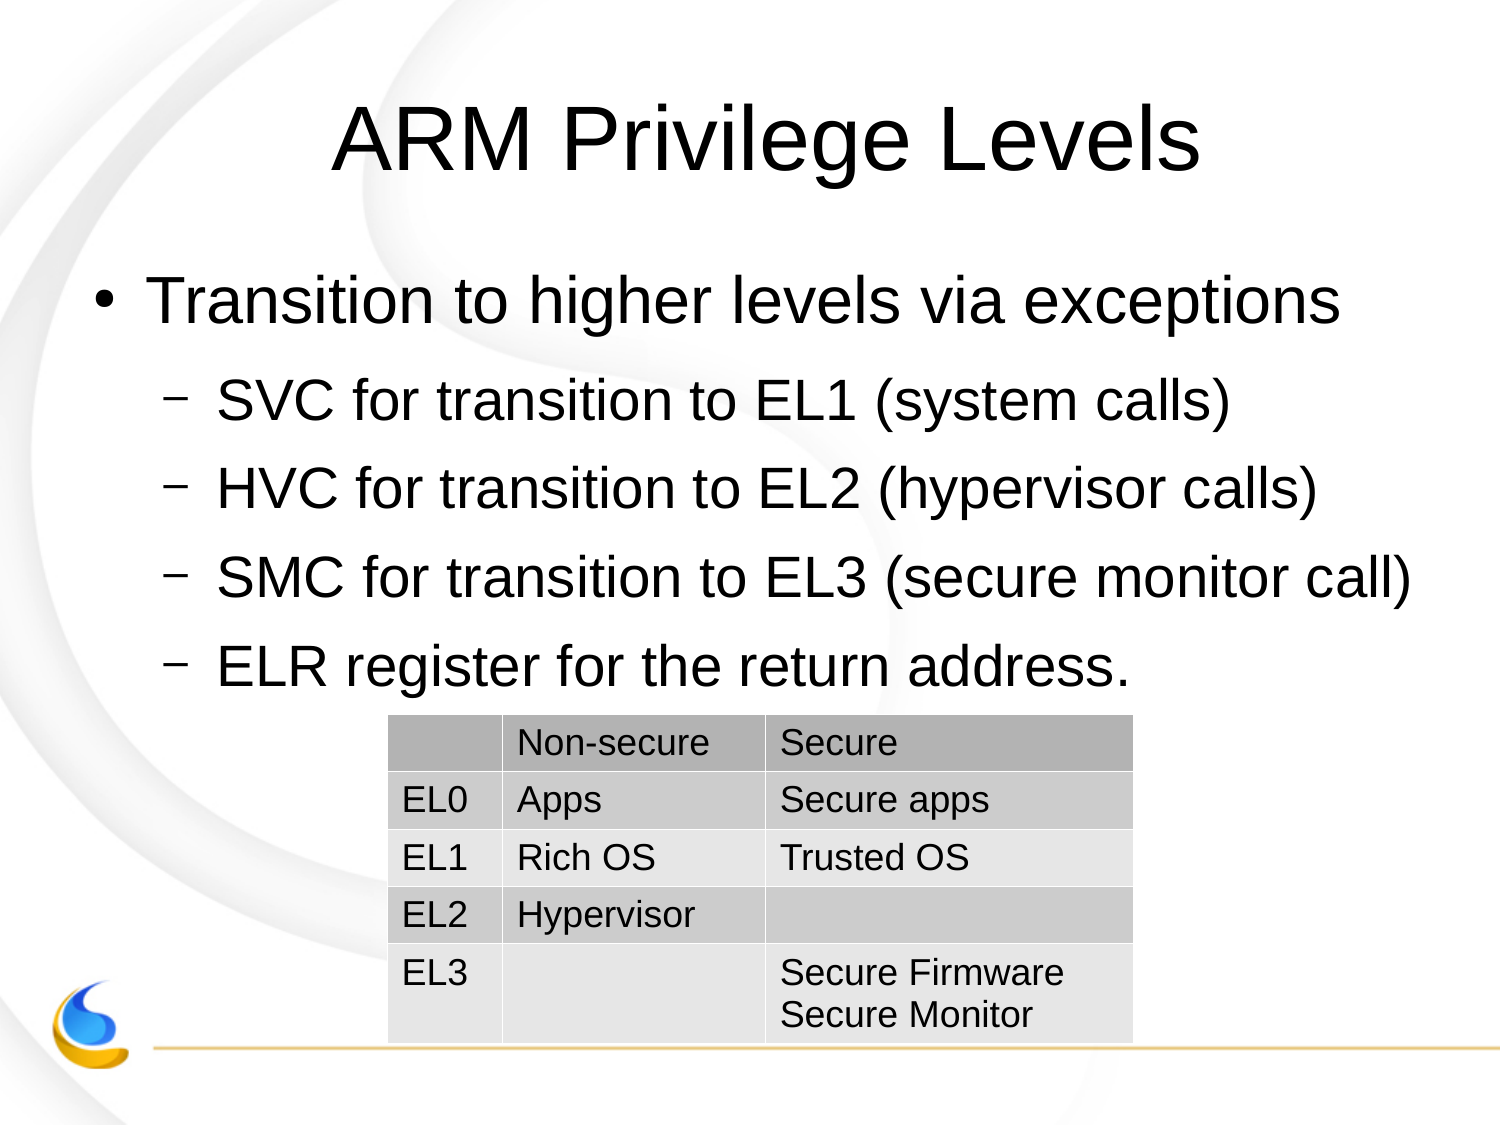

# ARM Privilege Levels
Transition to higher levels via exceptions
SVC for transition to EL1 (system calls)
HVC for transition to EL2 (hypervisor calls)
SMC for transition to EL3 (secure monitor call)
ELR register for the return address.
| | Non-secure | Secure |
| --- | --- | --- |
| EL0 | Apps | Secure apps |
| EL1 | Rich OS | Trusted OS |
| EL2 | Hypervisor | |
| EL3 | | Secure Firmware Secure Monitor |